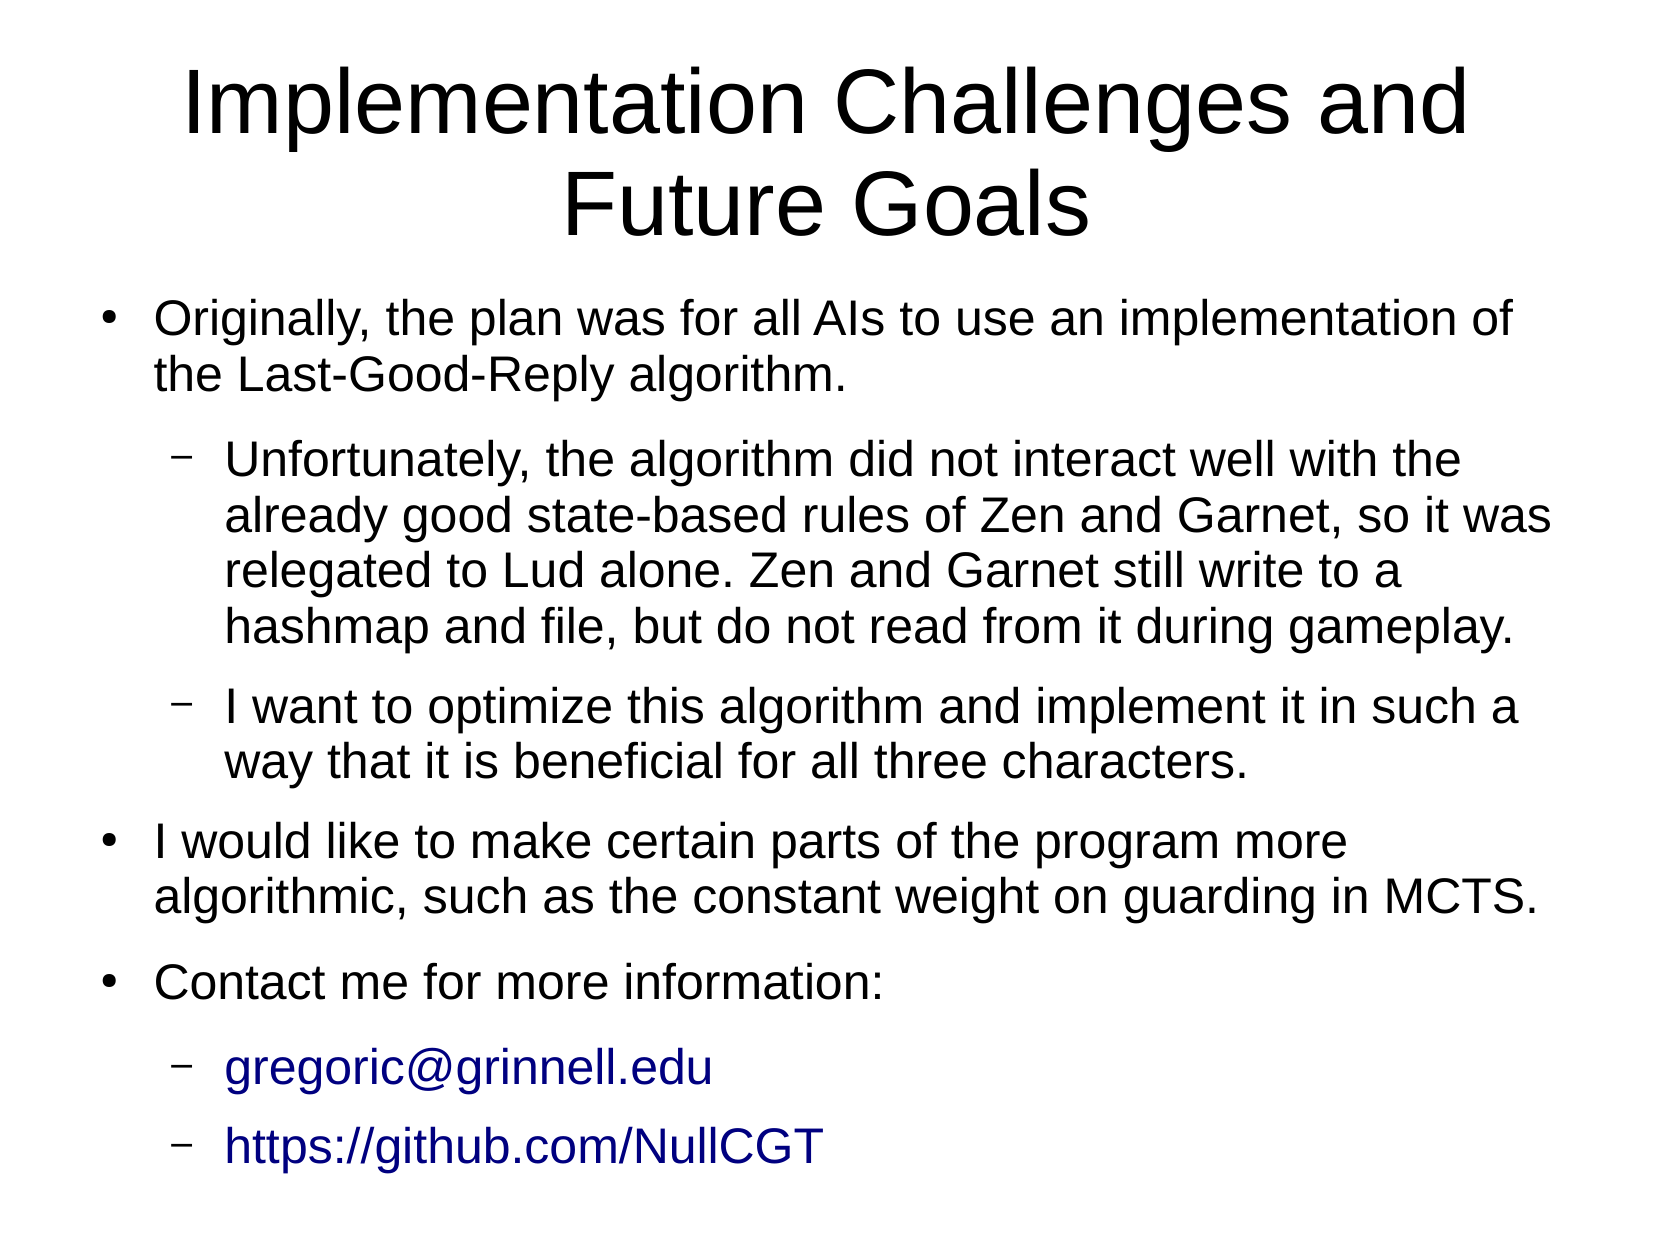

# Implementation Challenges and Future Goals
Originally, the plan was for all AIs to use an implementation of the Last-Good-Reply algorithm.
Unfortunately, the algorithm did not interact well with the already good state-based rules of Zen and Garnet, so it was relegated to Lud alone. Zen and Garnet still write to a hashmap and file, but do not read from it during gameplay.
I want to optimize this algorithm and implement it in such a way that it is beneficial for all three characters.
I would like to make certain parts of the program more algorithmic, such as the constant weight on guarding in MCTS.
Contact me for more information:
gregoric@grinnell.edu
https://github.com/NullCGT